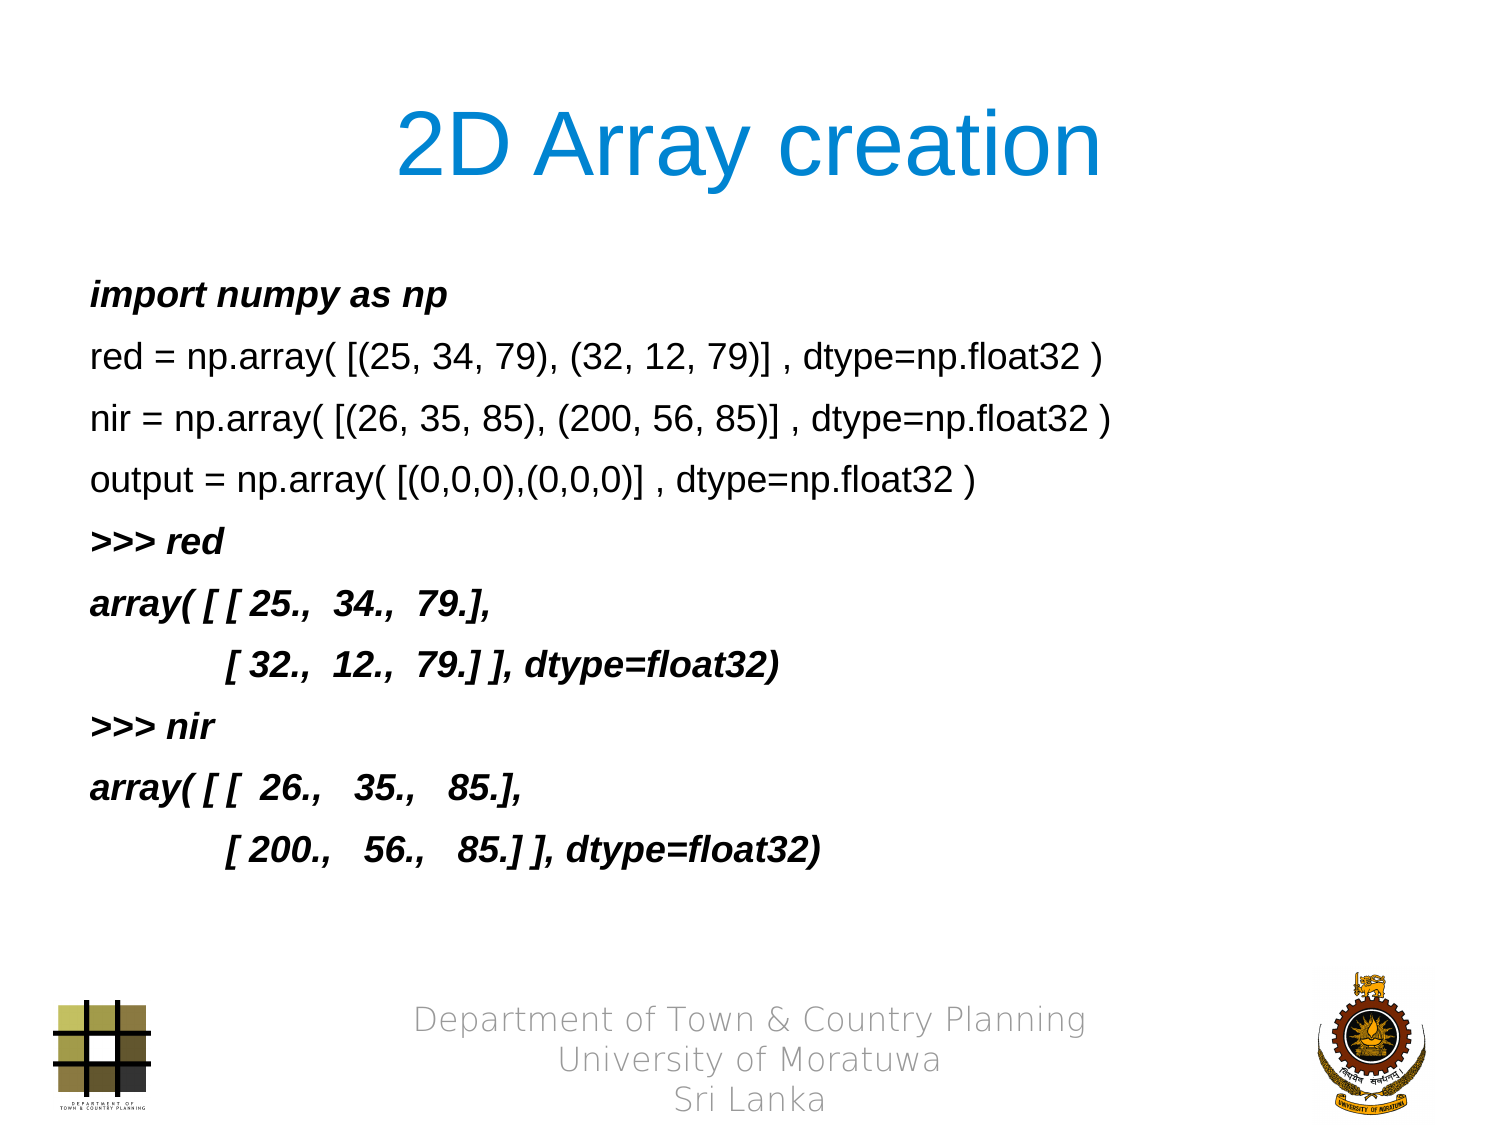

# 2D Array creation
import numpy as np
red = np.array( [(25, 34, 79), (32, 12, 79)] , dtype=np.float32 )
nir = np.array( [(26, 35, 85), (200, 56, 85)] , dtype=np.float32 )
output = np.array( [(0,0,0),(0,0,0)] , dtype=np.float32 )
>>> red
array( [ [ 25., 34., 79.],
 [ 32., 12., 79.] ], dtype=float32)
>>> nir
array( [ [ 26., 35., 85.],
 [ 200., 56., 85.] ], dtype=float32)